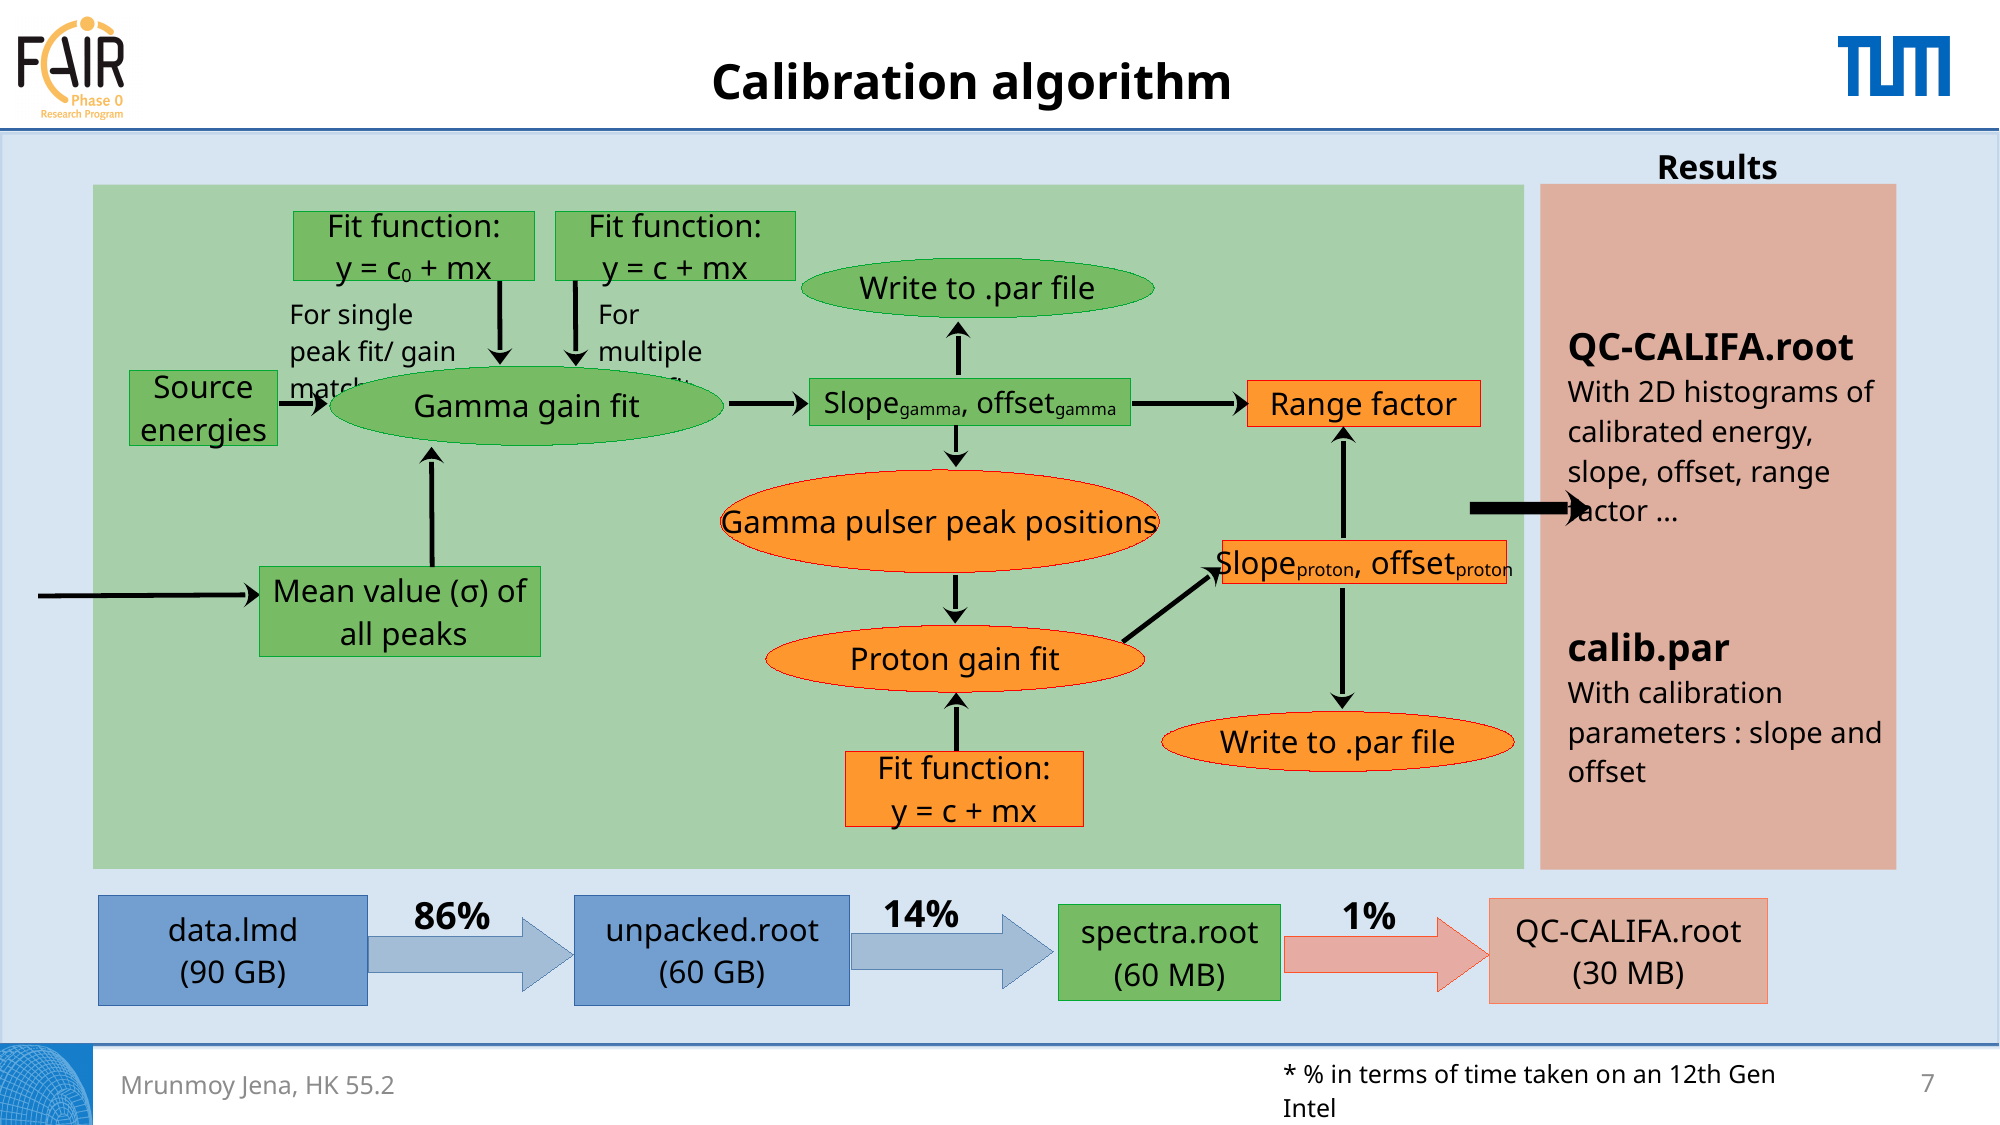

# Calibration algorithm
Results
Fit function:
y = c0 + mx
Fit function:
y = c + mx
Write to .par file
For single peak fit/ gain match
For multiple peak fit
QC-CALIFA.root
With 2D histograms of calibrated energy, slope, offset, range factor …
calib.par
With calibration parameters : slope and offset
Gamma gain fit
Source
energies
Slopegamma, offsetgamma
Range factor
Gamma pulser peak positions
Slopeproton, offsetproton
Mean value (σ) of
 all peaks
Proton gain fit
Write to .par file
Fit function:
y = c + mx
14%
86%
1%
data.lmd
(90 GB)
unpacked.root
(60 GB)
QC-CALIFA.root
(30 MB)
spectra.root
(60 MB)
* % in terms of time taken on an 12th Gen Intel
Core i5-12500, 12 cores
7